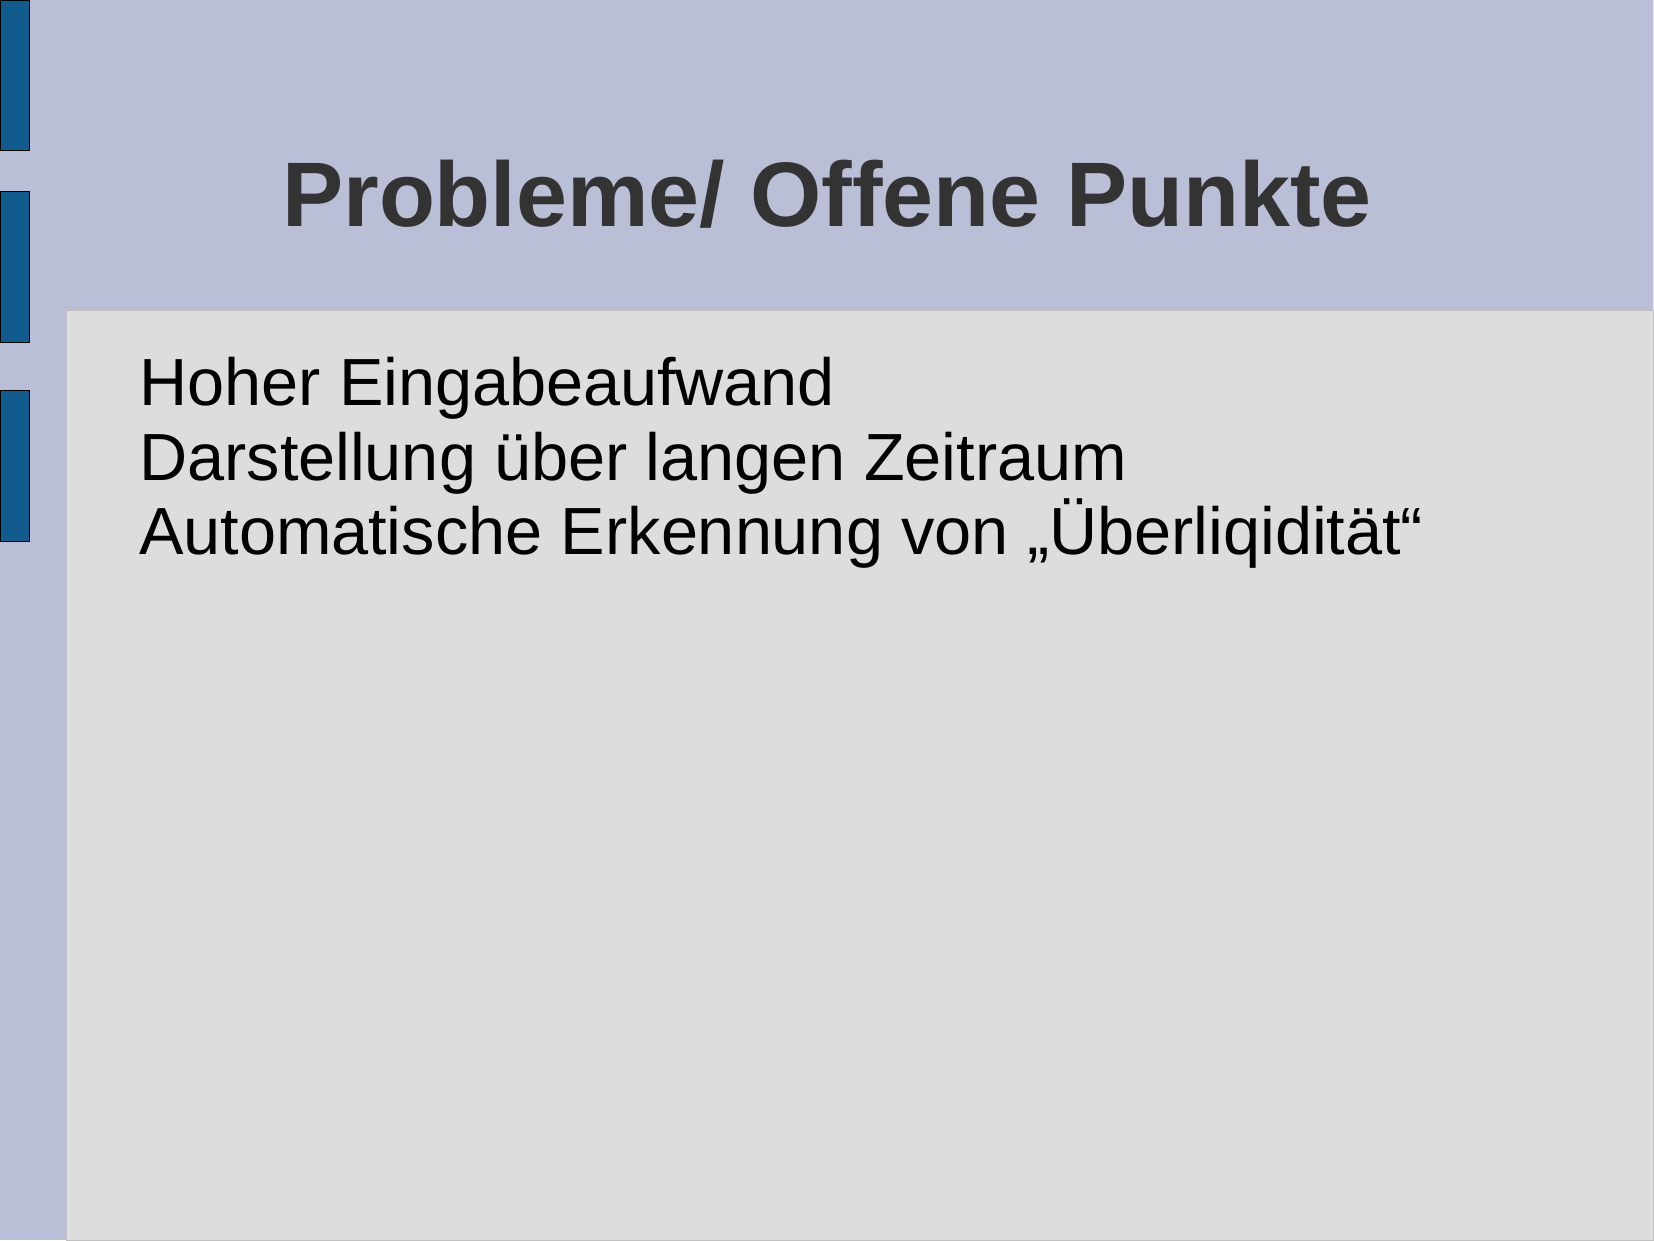

# Probleme/ Offene Punkte
Hoher Eingabeaufwand
Darstellung über langen Zeitraum
Automatische Erkennung von „Überliqidität“